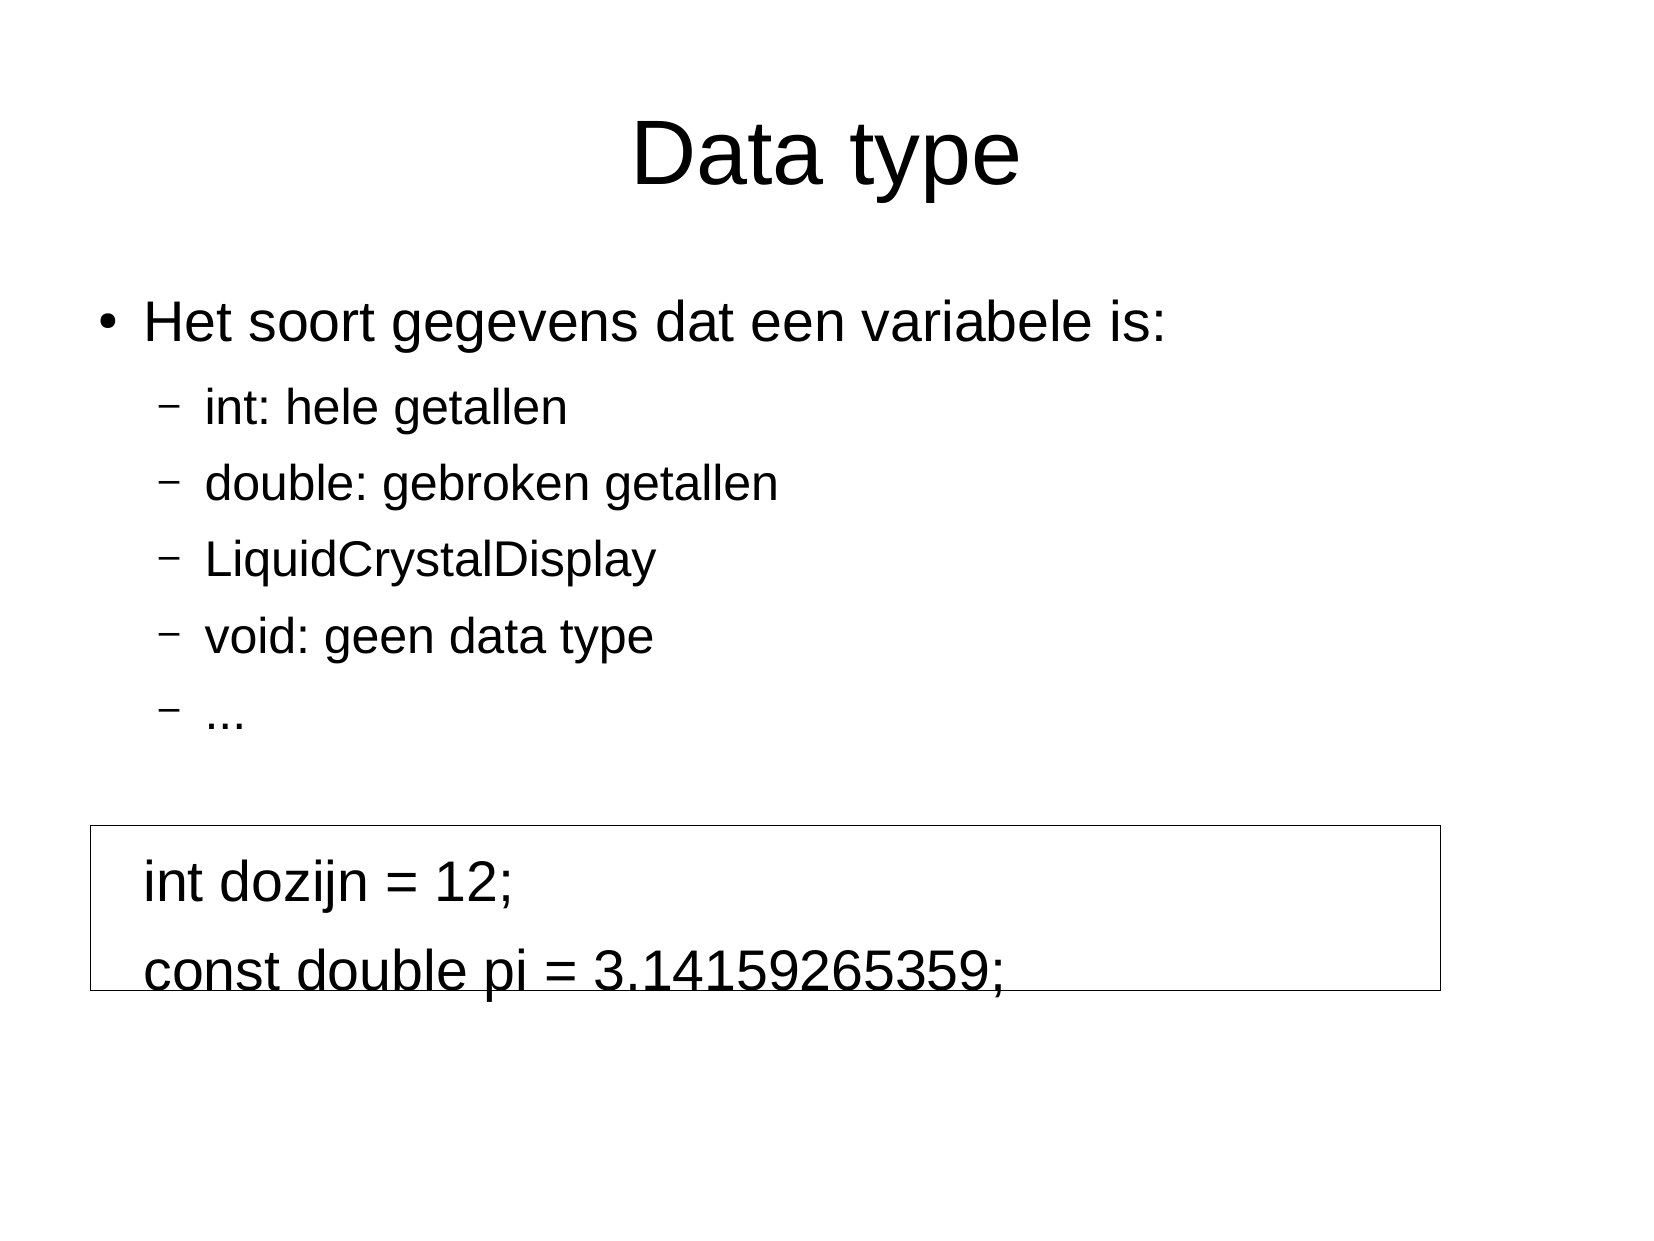

# Data type
Het soort gegevens dat een variabele is:
int: hele getallen
double: gebroken getallen
LiquidCrystalDisplay
void: geen data type
...
int dozijn = 12;
const double pi = 3.14159265359;